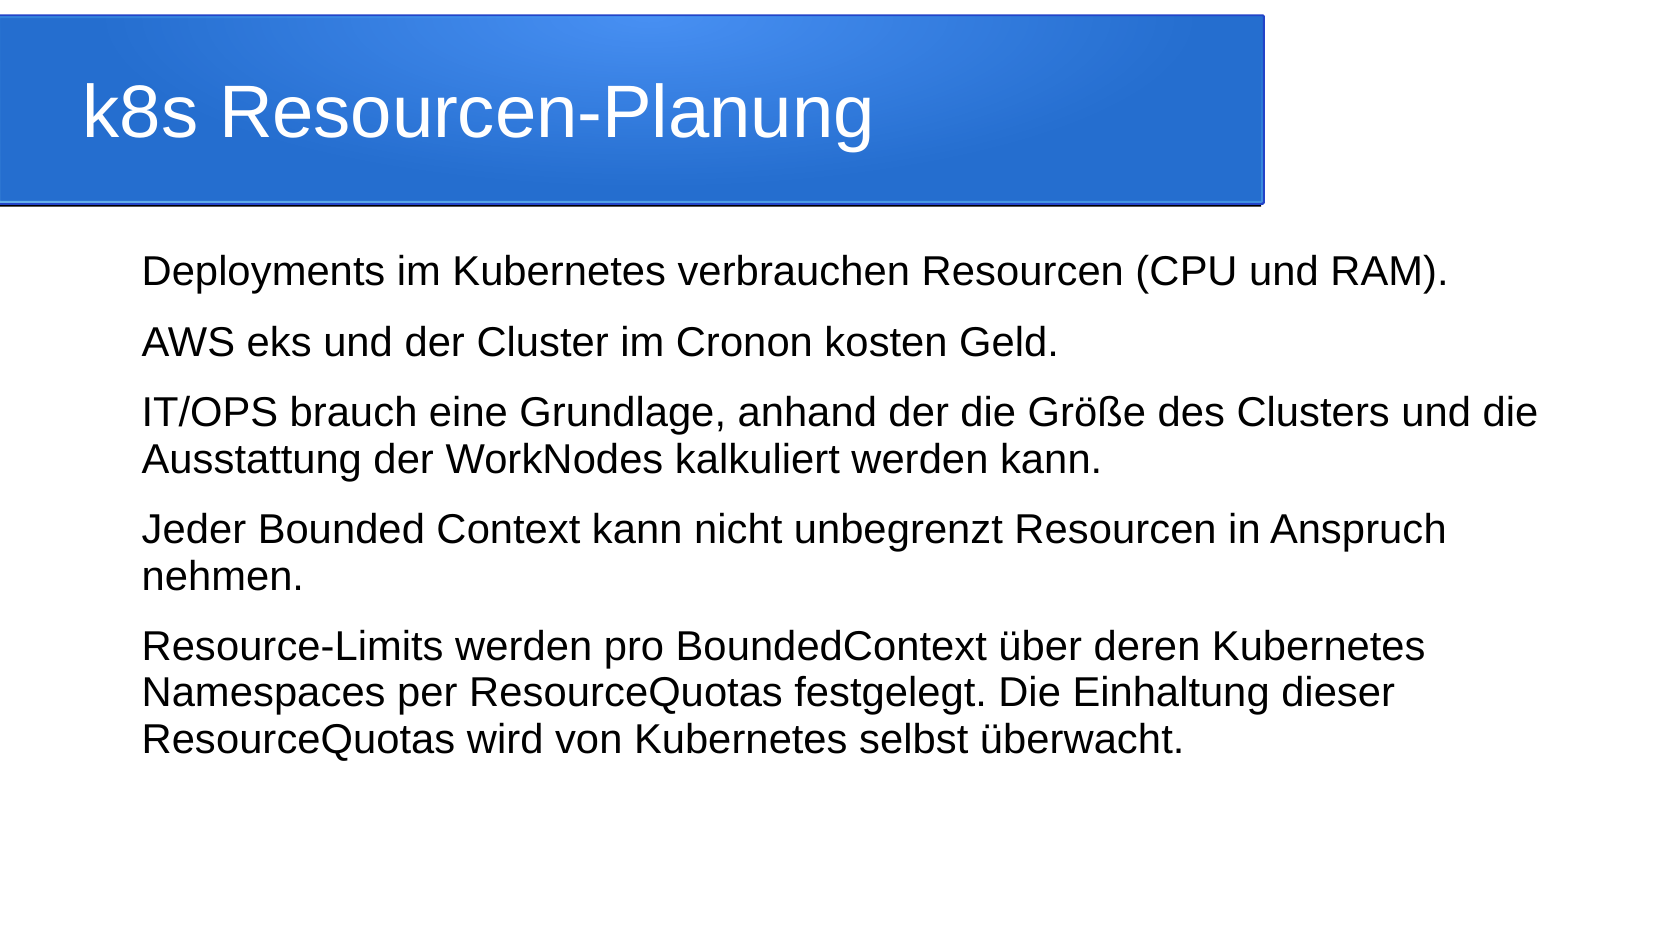

# k8s Resourcen-Planung
Deployments im Kubernetes verbrauchen Resourcen (CPU und RAM).
AWS eks und der Cluster im Cronon kosten Geld.
IT/OPS brauch eine Grundlage, anhand der die Größe des Clusters und die Ausstattung der WorkNodes kalkuliert werden kann.
Jeder Bounded Context kann nicht unbegrenzt Resourcen in Anspruch nehmen.
Resource-Limits werden pro BoundedContext über deren Kubernetes Namespaces per ResourceQuotas festgelegt. Die Einhaltung dieser ResourceQuotas wird von Kubernetes selbst überwacht.